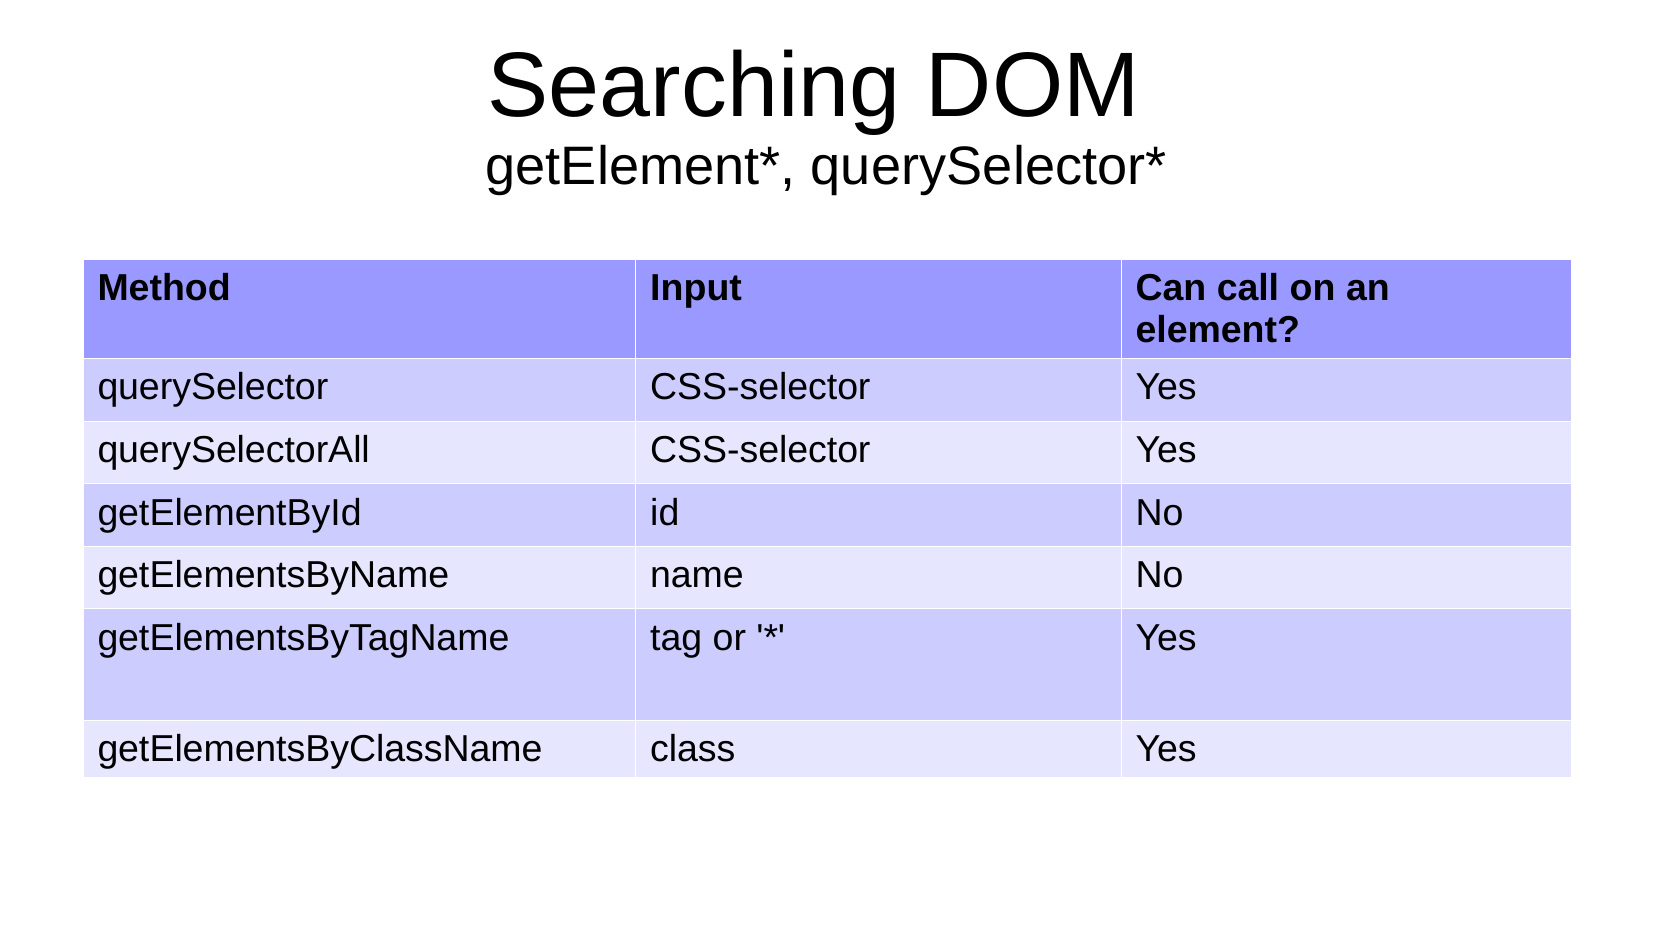

# Searching DOM getElement*, querySelector*
| Method | Input | Can call on an element? |
| --- | --- | --- |
| querySelector | CSS-selector | Yes |
| querySelectorAll | CSS-selector | Yes |
| getElementById | id | No |
| getElementsByName | name | No |
| getElementsByTagName | tag or '\*' | Yes |
| getElementsByClassName | class | Yes |